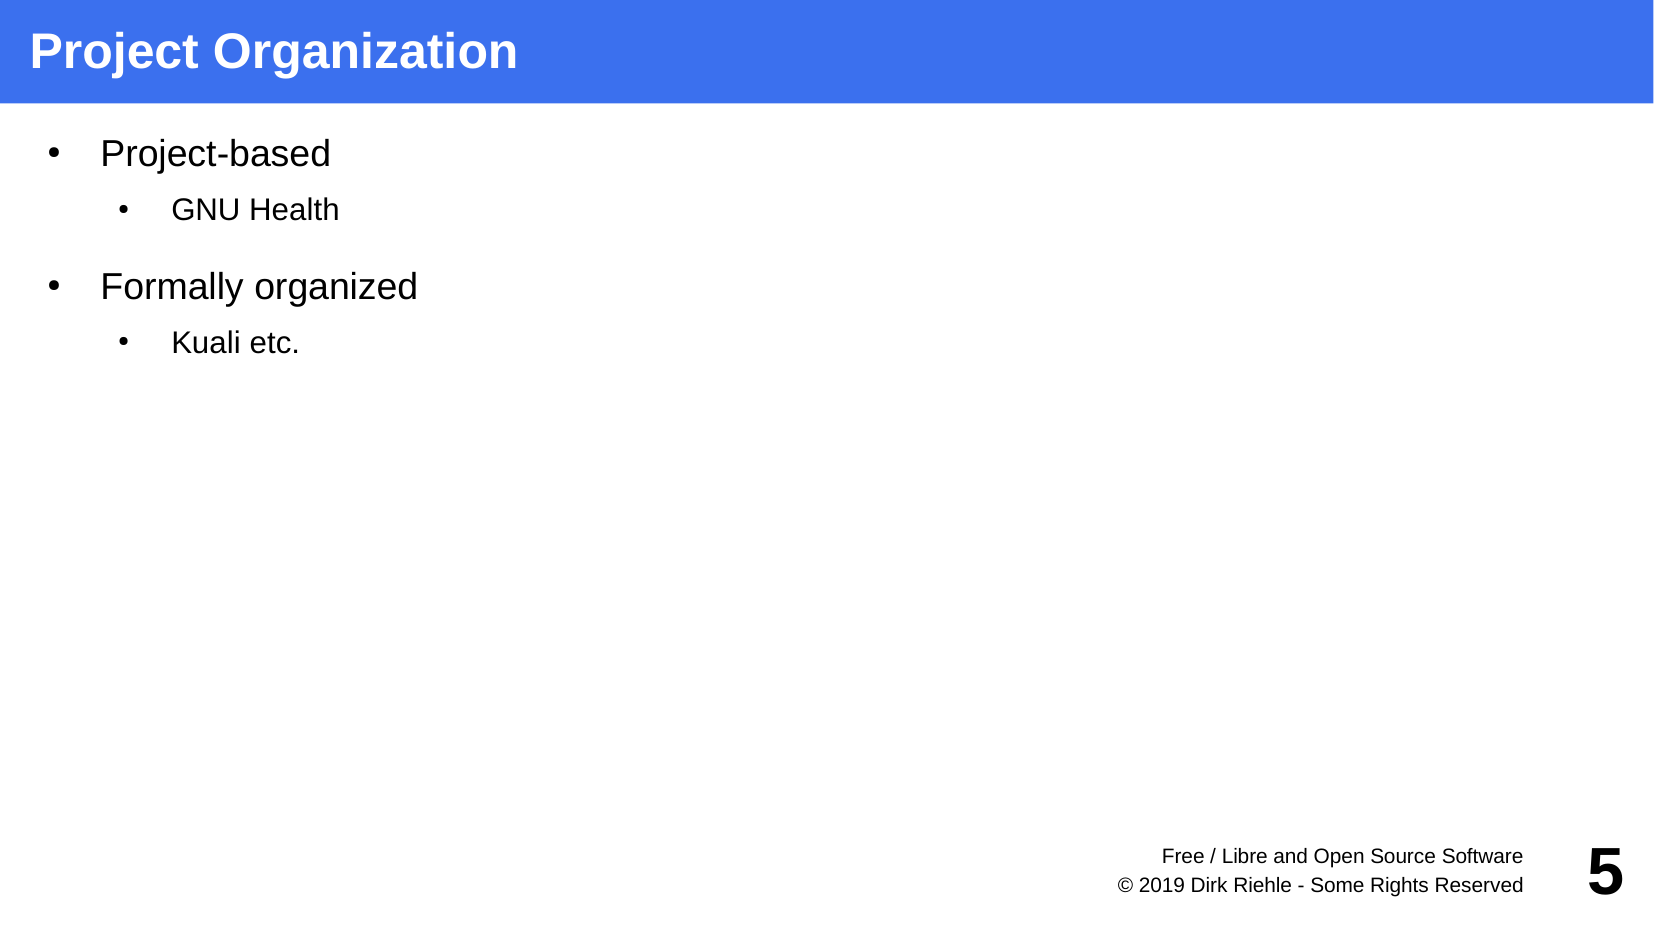

# Project Organization
Project-based
GNU Health
Formally organized
Kuali etc.
Free / Libre and Open Source Software
5
© 2019 Dirk Riehle - Some Rights Reserved